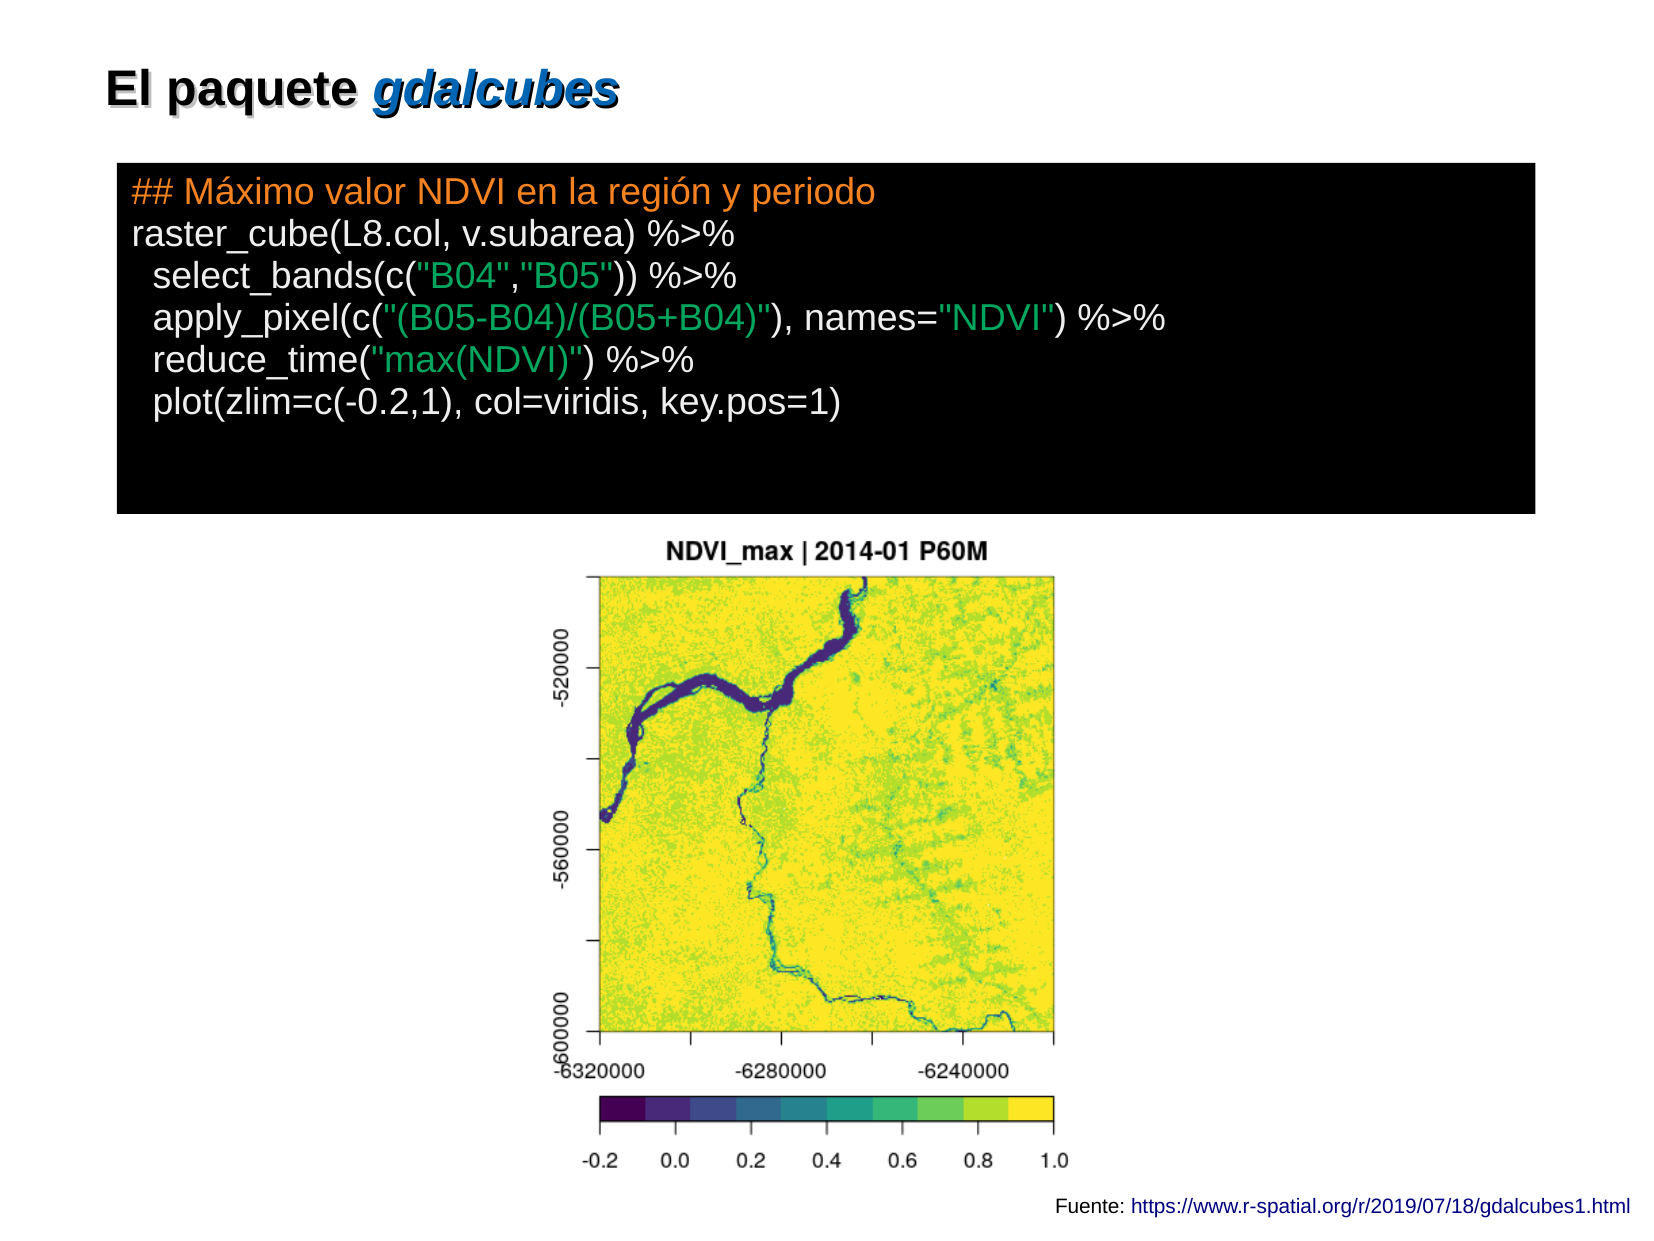

El paquete gdalcubes
## Máximo valor NDVI en la región y periodo
raster_cube(L8.col, v.subarea) %>%
 select_bands(c("B04","B05")) %>%
 apply_pixel(c("(B05-B04)/(B05+B04)"), names="NDVI") %>%
 reduce_time("max(NDVI)") %>%
 plot(zlim=c(-0.2,1), col=viridis, key.pos=1)
Fuente: https://www.r-spatial.org/r/2019/07/18/gdalcubes1.html